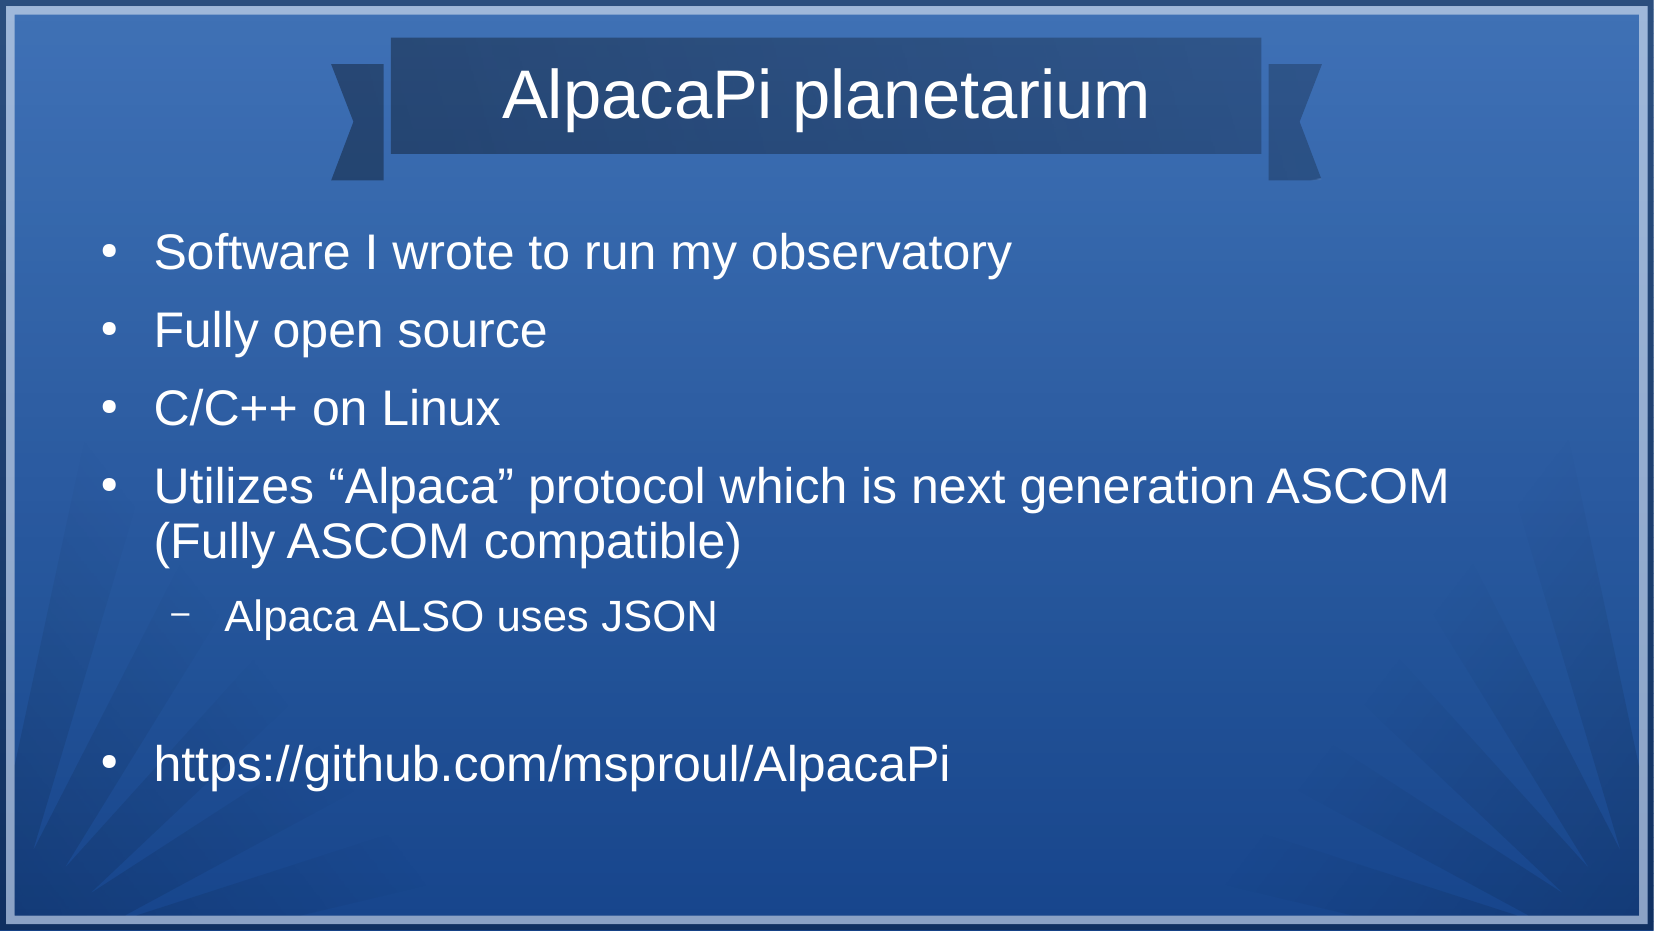

# AlpacaPi planetarium
Software I wrote to run my observatory
Fully open source
C/C++ on Linux
Utilizes “Alpaca” protocol which is next generation ASCOM (Fully ASCOM compatible)
Alpaca ALSO uses JSON
https://github.com/msproul/AlpacaPi